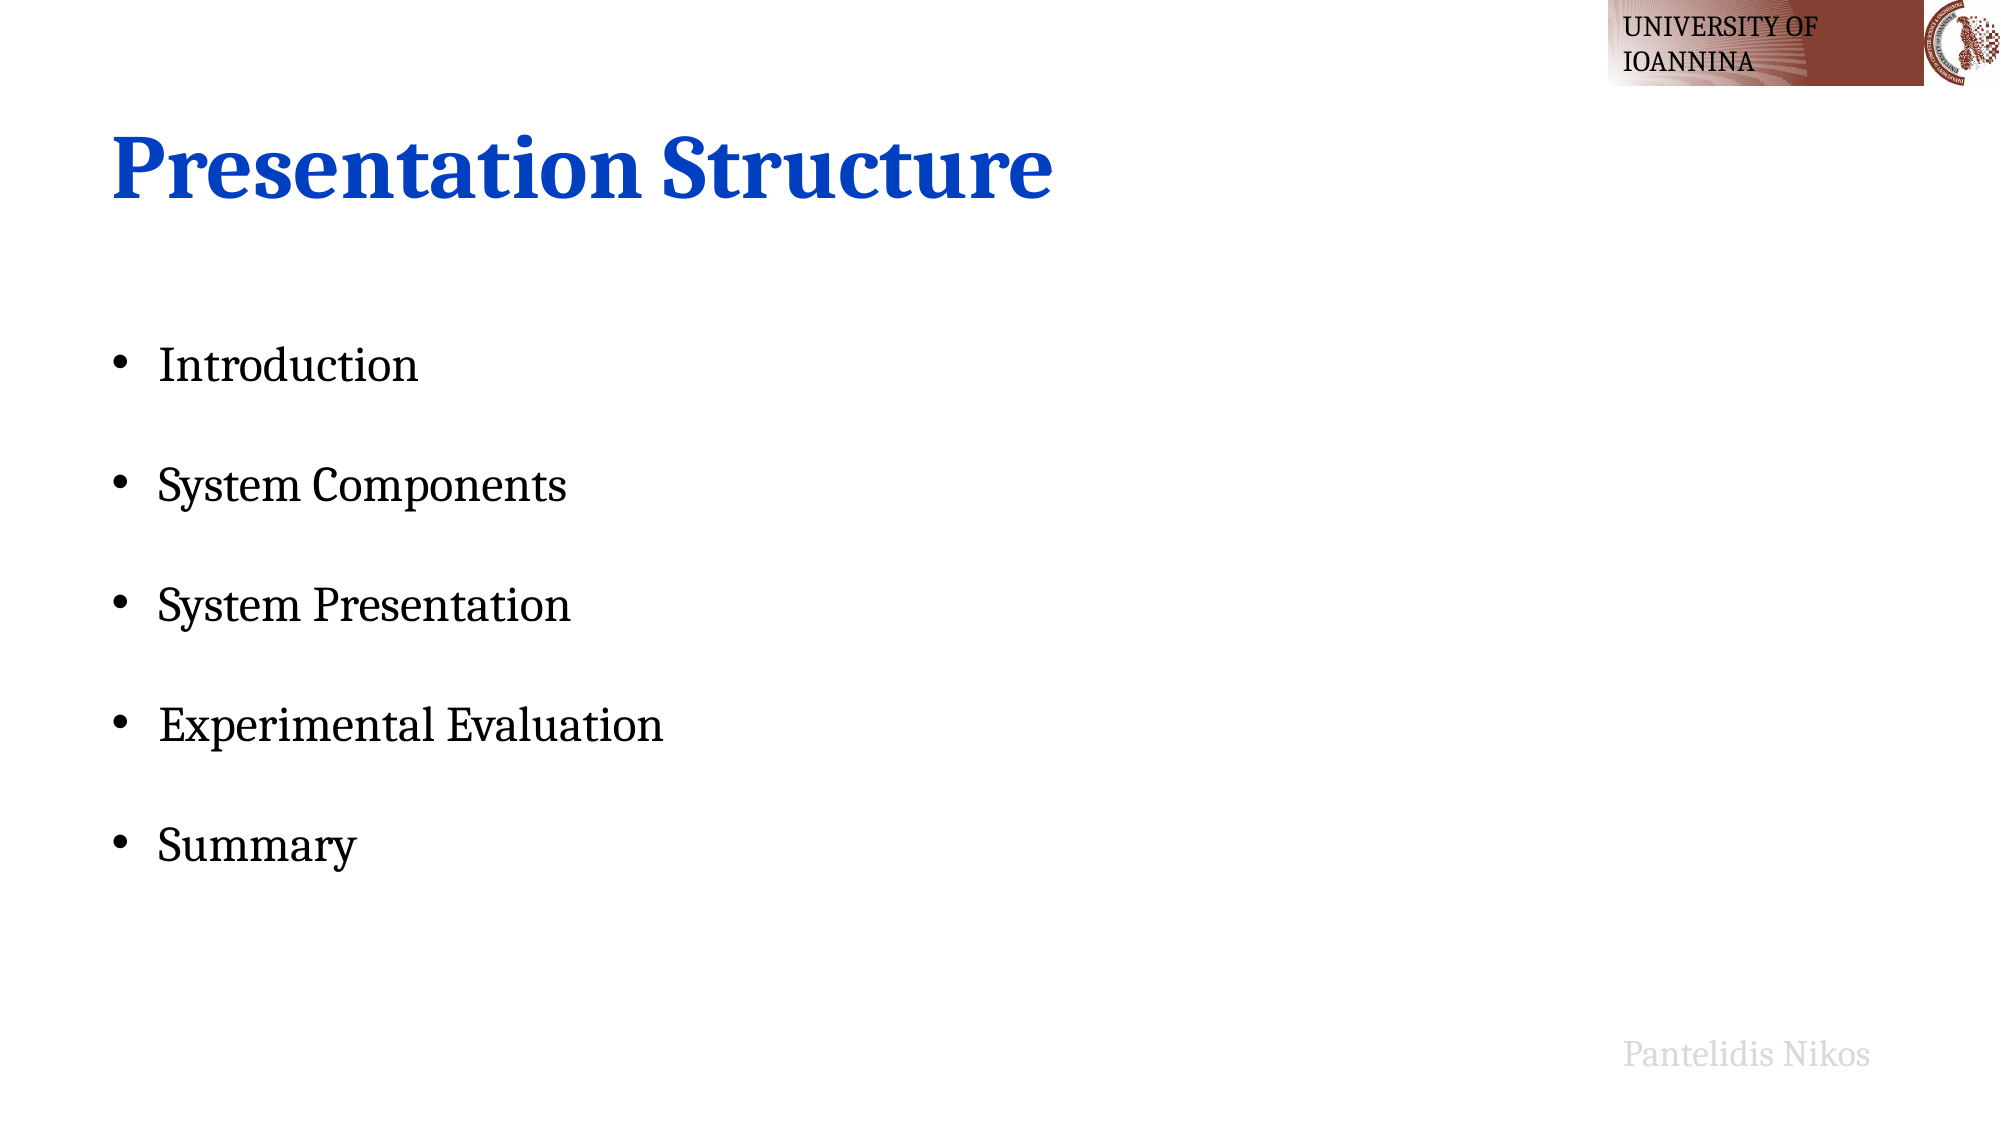

# Presentation Structure
Introduction
System Components
System Presentation
Experimental Evaluation
Summary